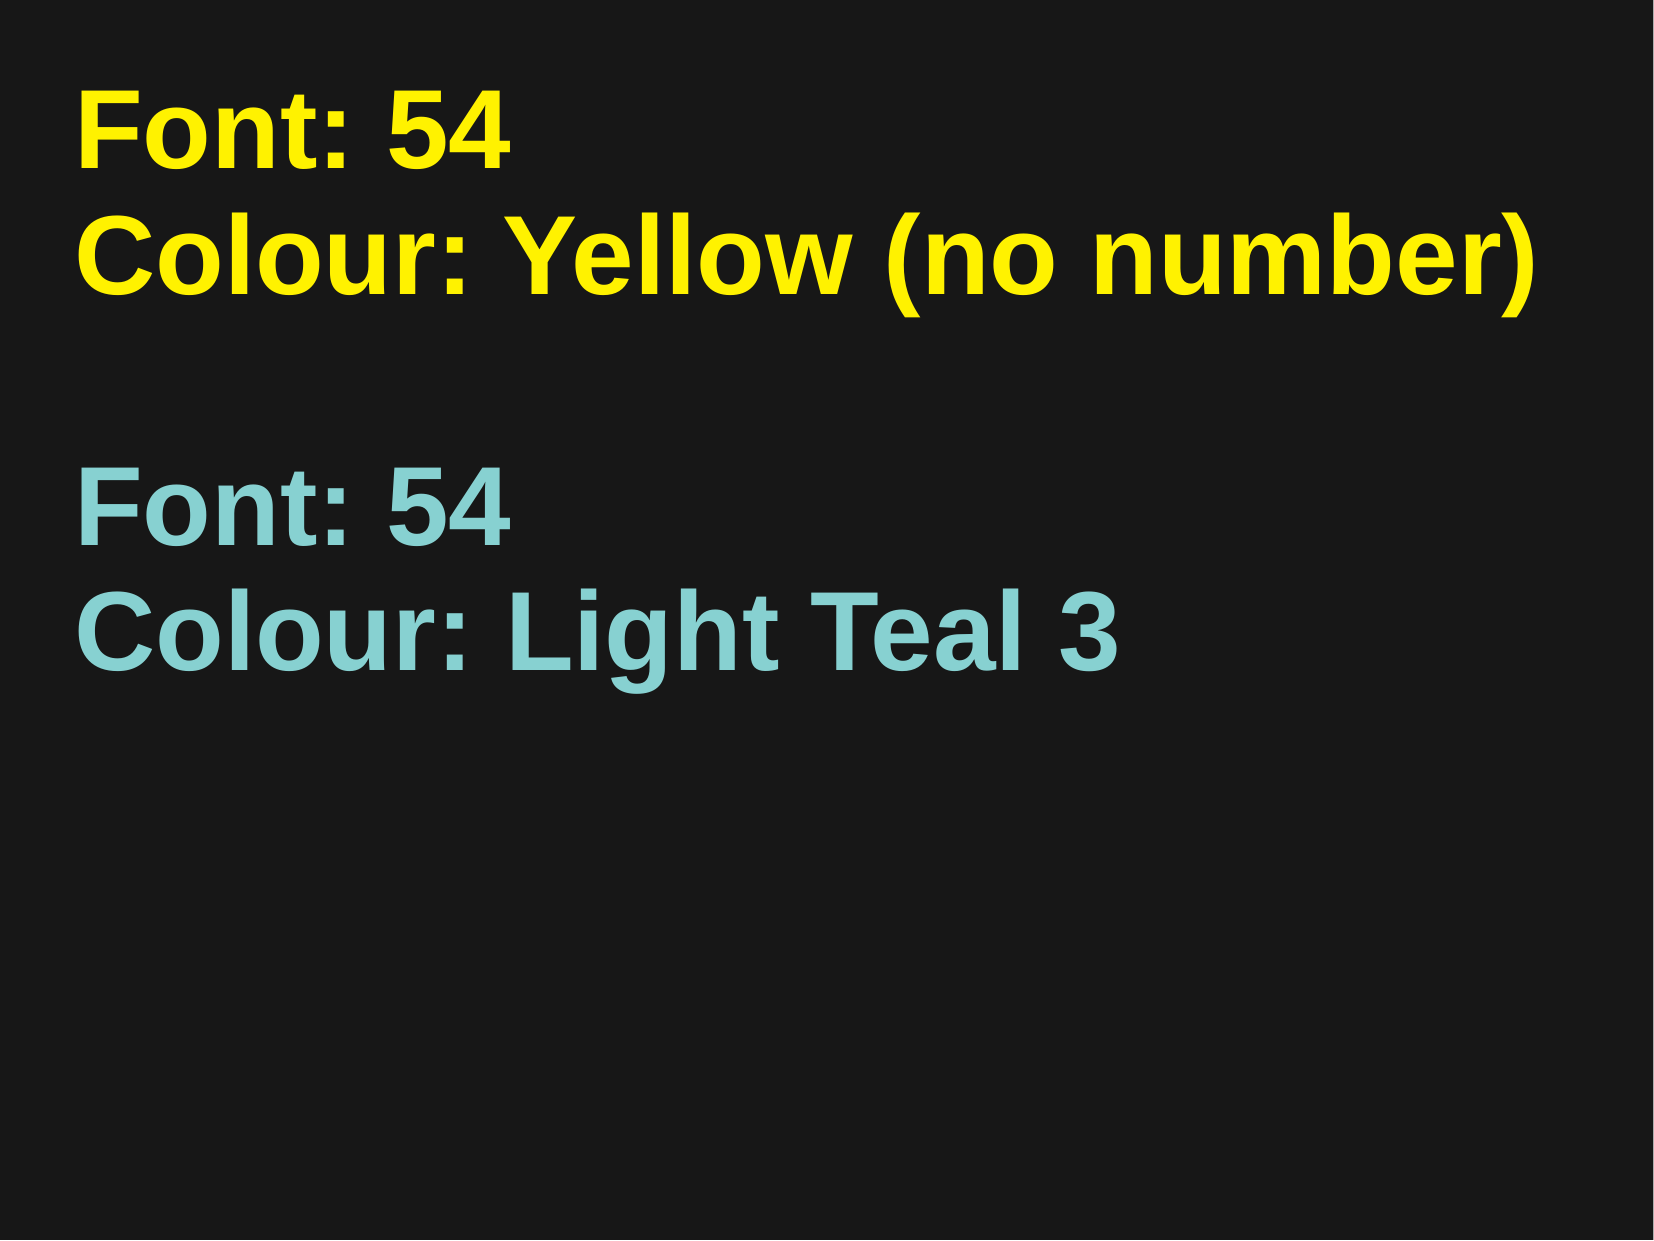

Font: 54
Colour: Yellow (no number)
Font: 54
Colour: Light Teal 3